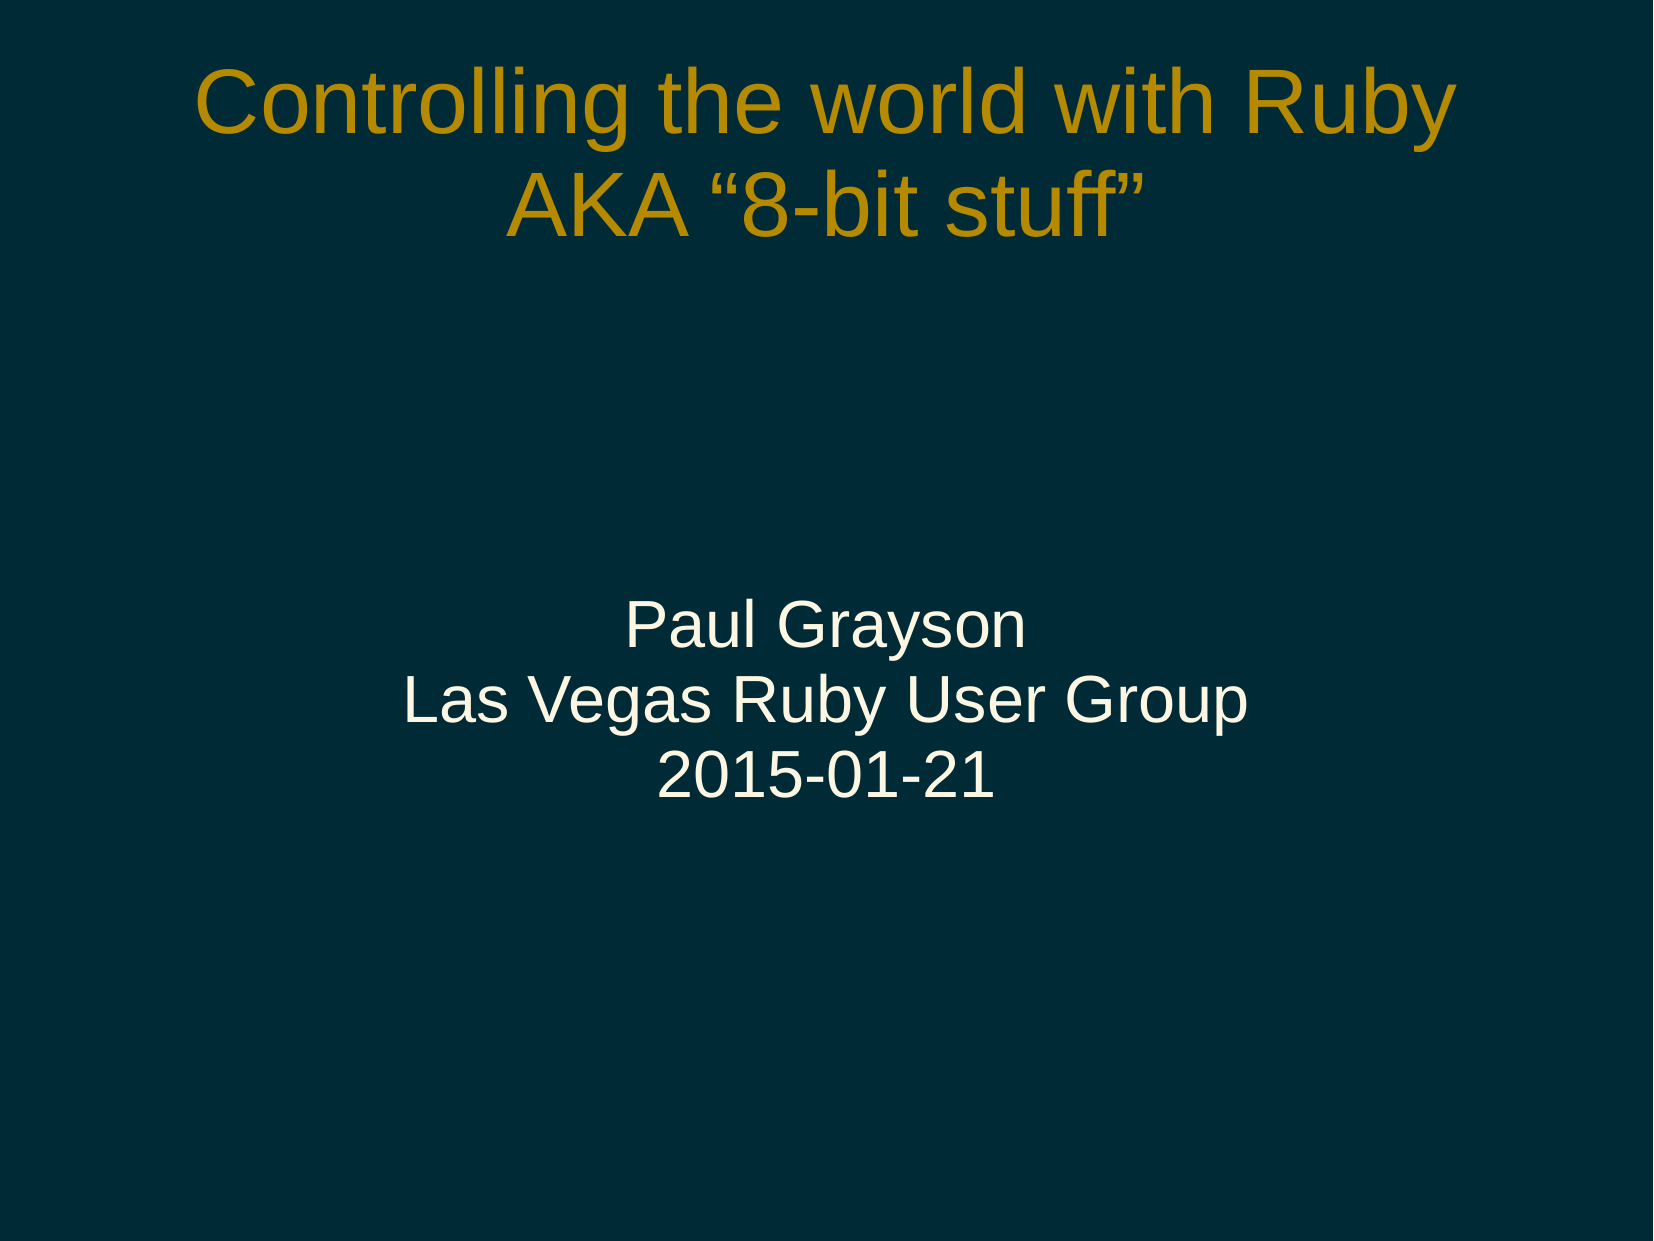

# Controlling the world with Ruby AKA “8-bit stuff”
Paul Grayson
Las Vegas Ruby User Group
2015-01-21